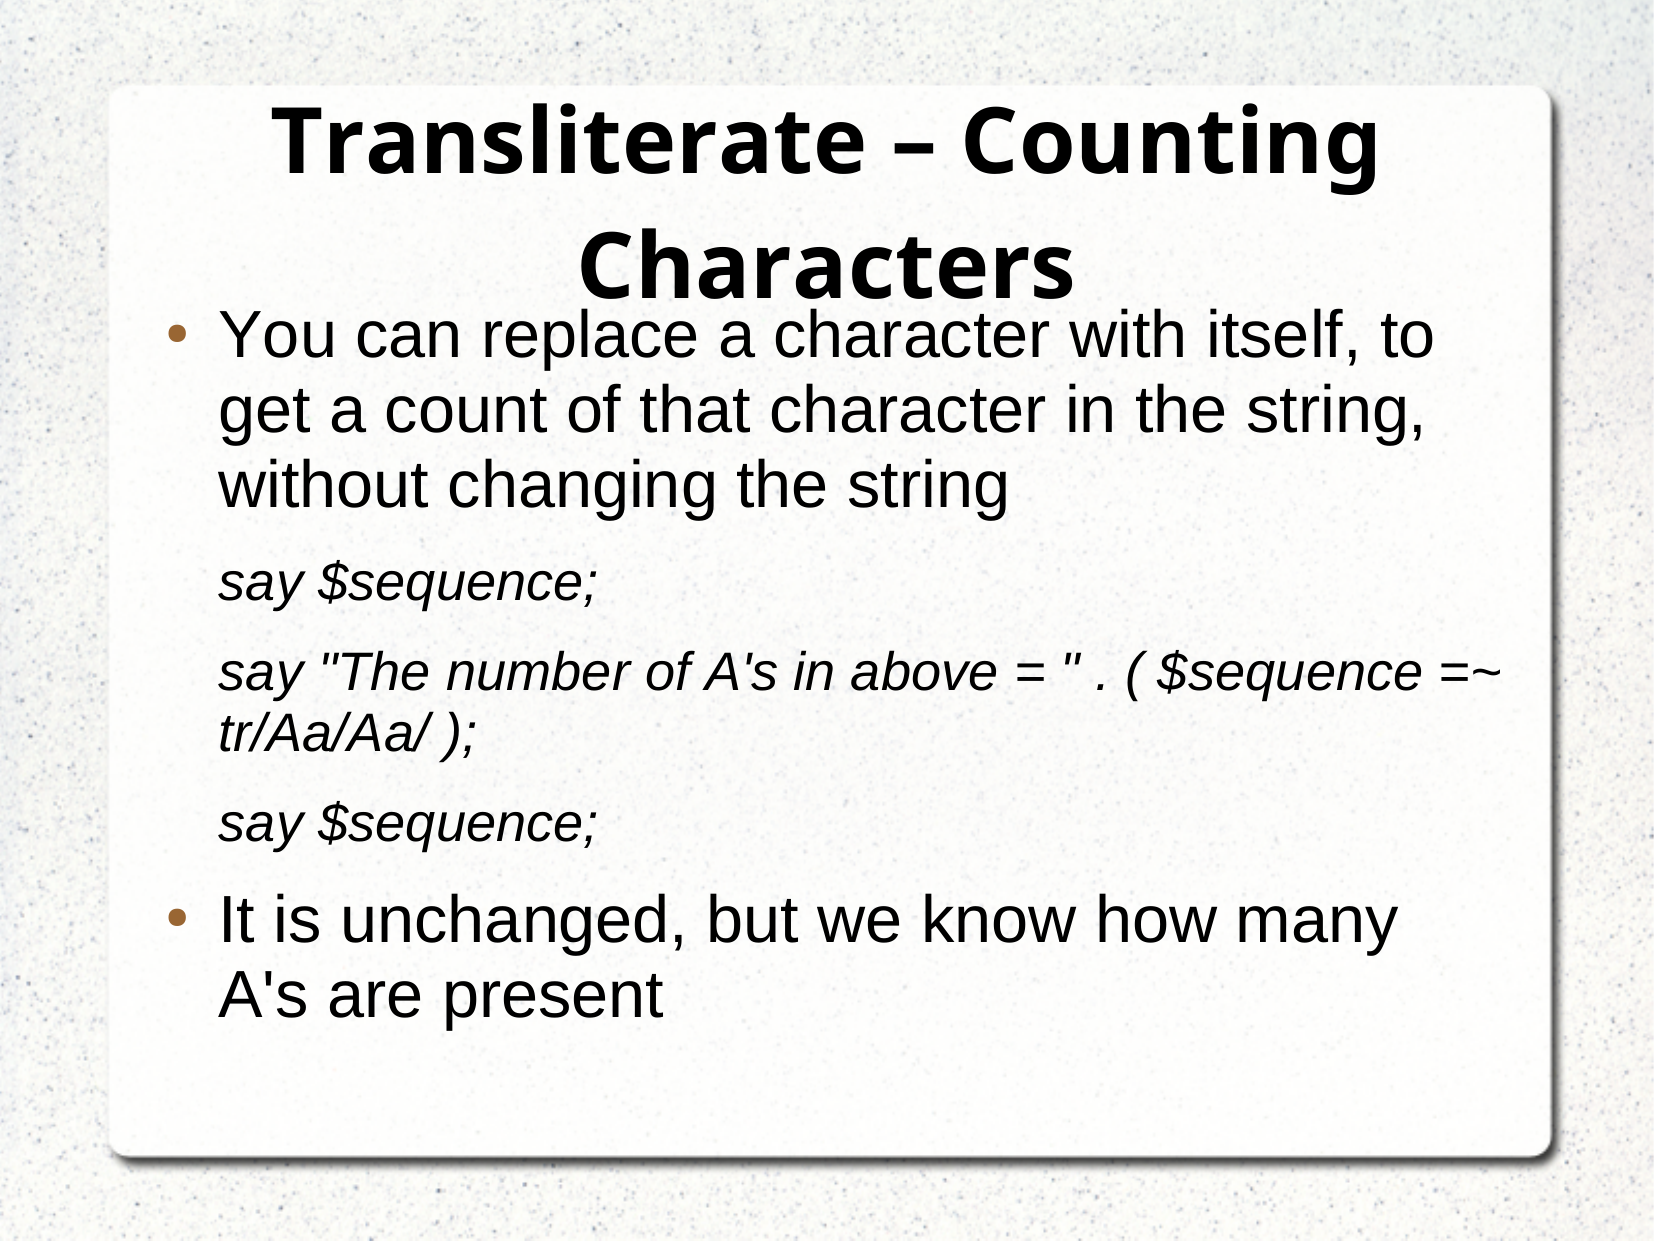

# Transliterate – Counting Characters
You can replace a character with itself, to get a count of that character in the string, without changing the string
say $sequence;
say "The number of A's in above = " . ( $sequence =~ tr/Aa/Aa/ );
say $sequence;
It is unchanged, but we know how many A's are present